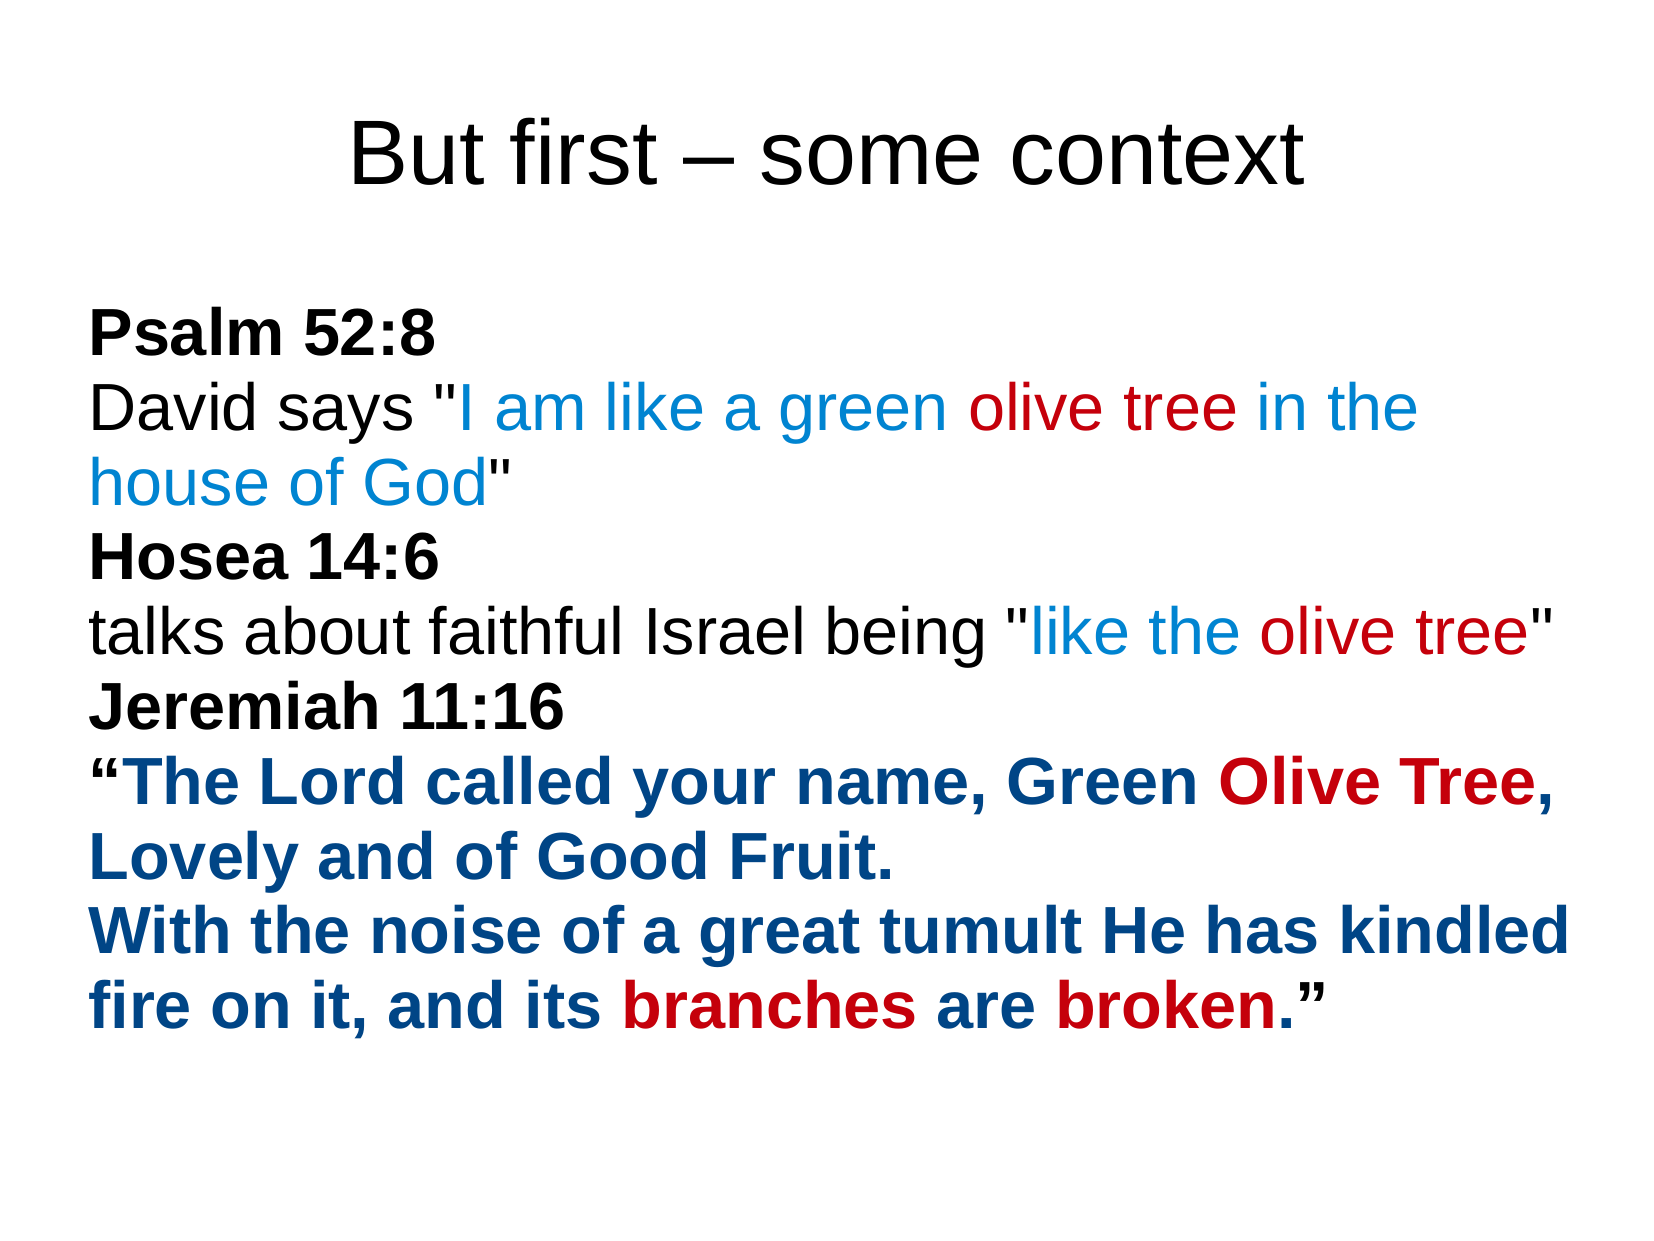

# But first – some context
Psalm 52:8
David says "I am like a green olive tree in the house of God"
Hosea 14:6
talks about faithful Israel being "like the olive tree"
Jeremiah 11:16
“The Lord called your name, Green Olive Tree, Lovely and of Good Fruit.
With the noise of a great tumult He has kindled fire on it, and its branches are broken.”